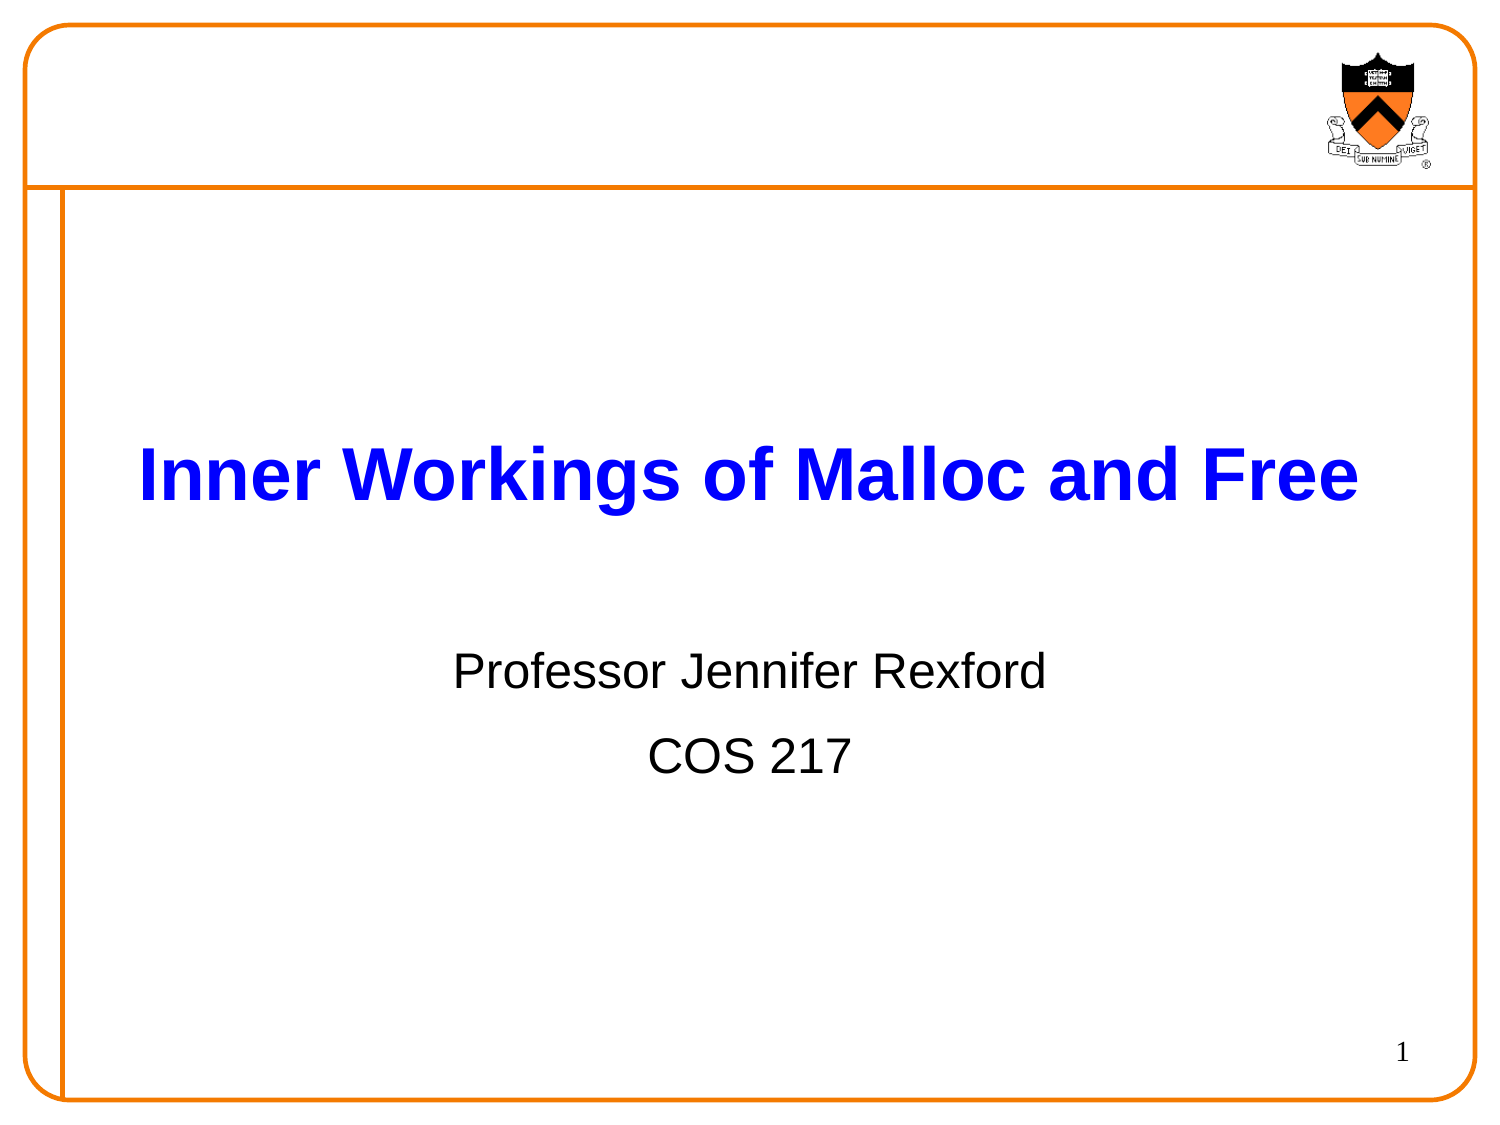

# Inner Workings of Malloc and Free
Professor Jennifer Rexford
COS 217
1